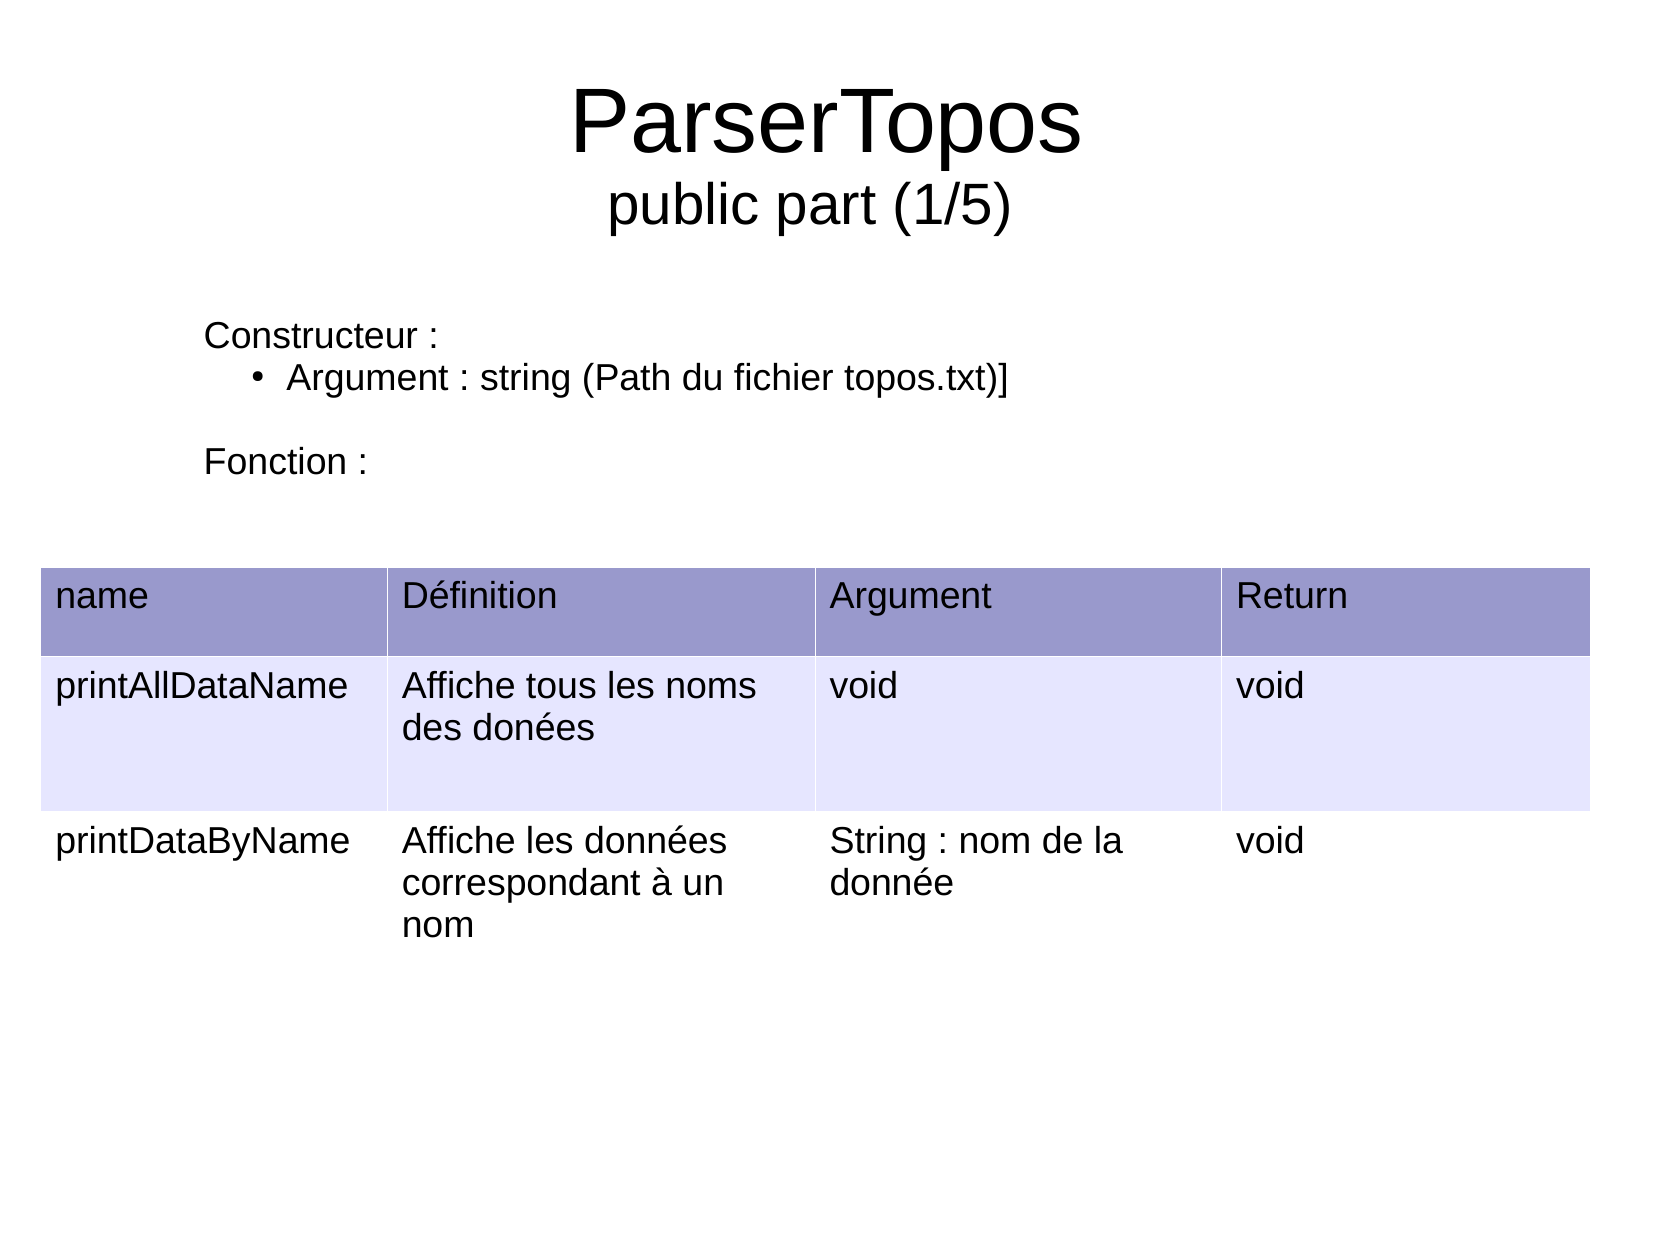

# ParserTopos public part (1/5)
Constructeur :
Argument : string (Path du fichier topos.txt)]
Fonction :
| name | Définition | Argument | Return |
| --- | --- | --- | --- |
| printAllDataName | Affiche tous les noms des donées | void | void |
| printDataByName | Affiche les données correspondant à un nom | String : nom de la donnée | void |